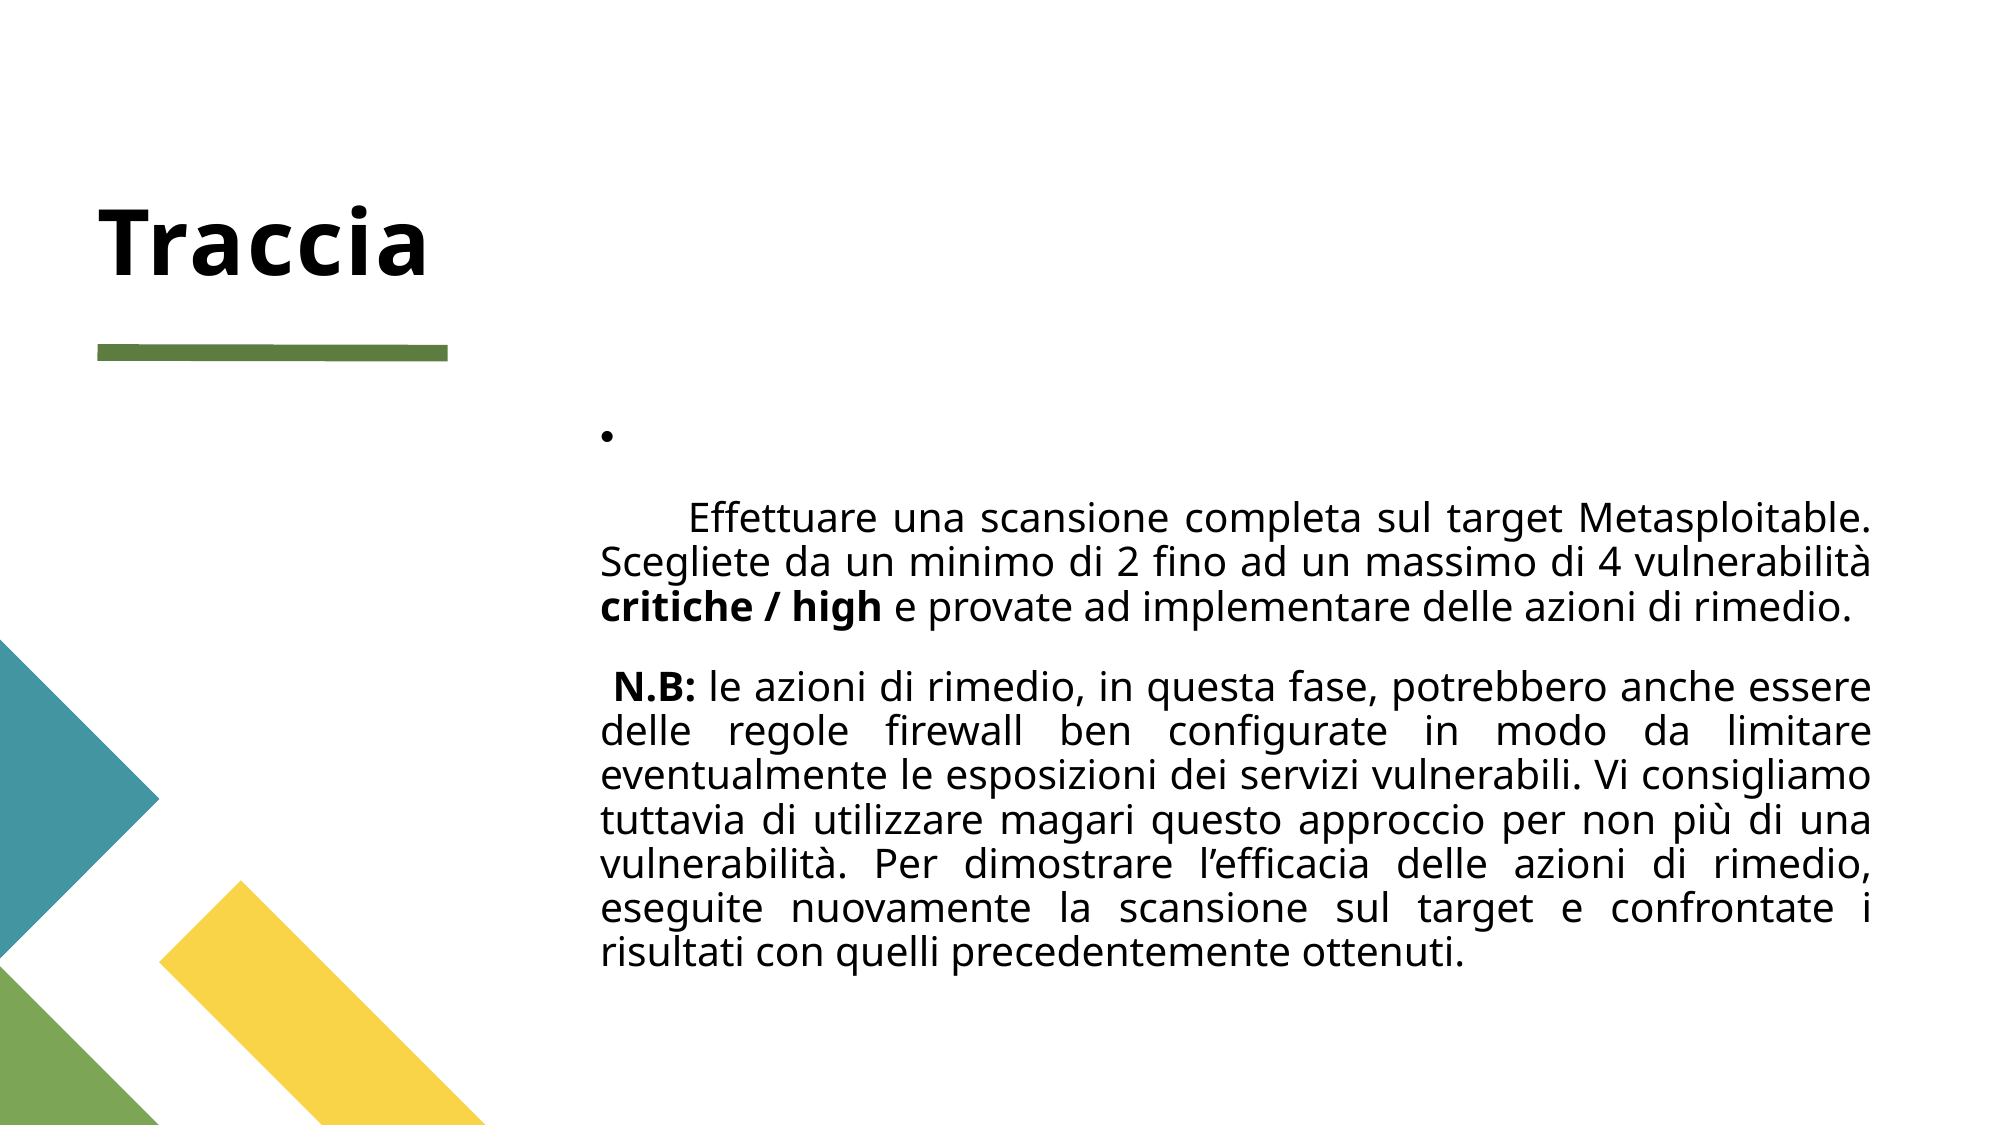

# Traccia
 Effettuare una scansione completa sul target Metasploitable. Scegliete da un minimo di 2 fino ad un massimo di 4 vulnerabilità critiche / high e provate ad implementare delle azioni di rimedio.
 N.B: le azioni di rimedio, in questa fase, potrebbero anche essere delle regole firewall ben configurate in modo da limitare eventualmente le esposizioni dei servizi vulnerabili. Vi consigliamo tuttavia di utilizzare magari questo approccio per non più di una vulnerabilità. Per dimostrare l’efficacia delle azioni di rimedio, eseguite nuovamente la scansione sul target e confrontate i risultati con quelli precedentemente ottenuti.